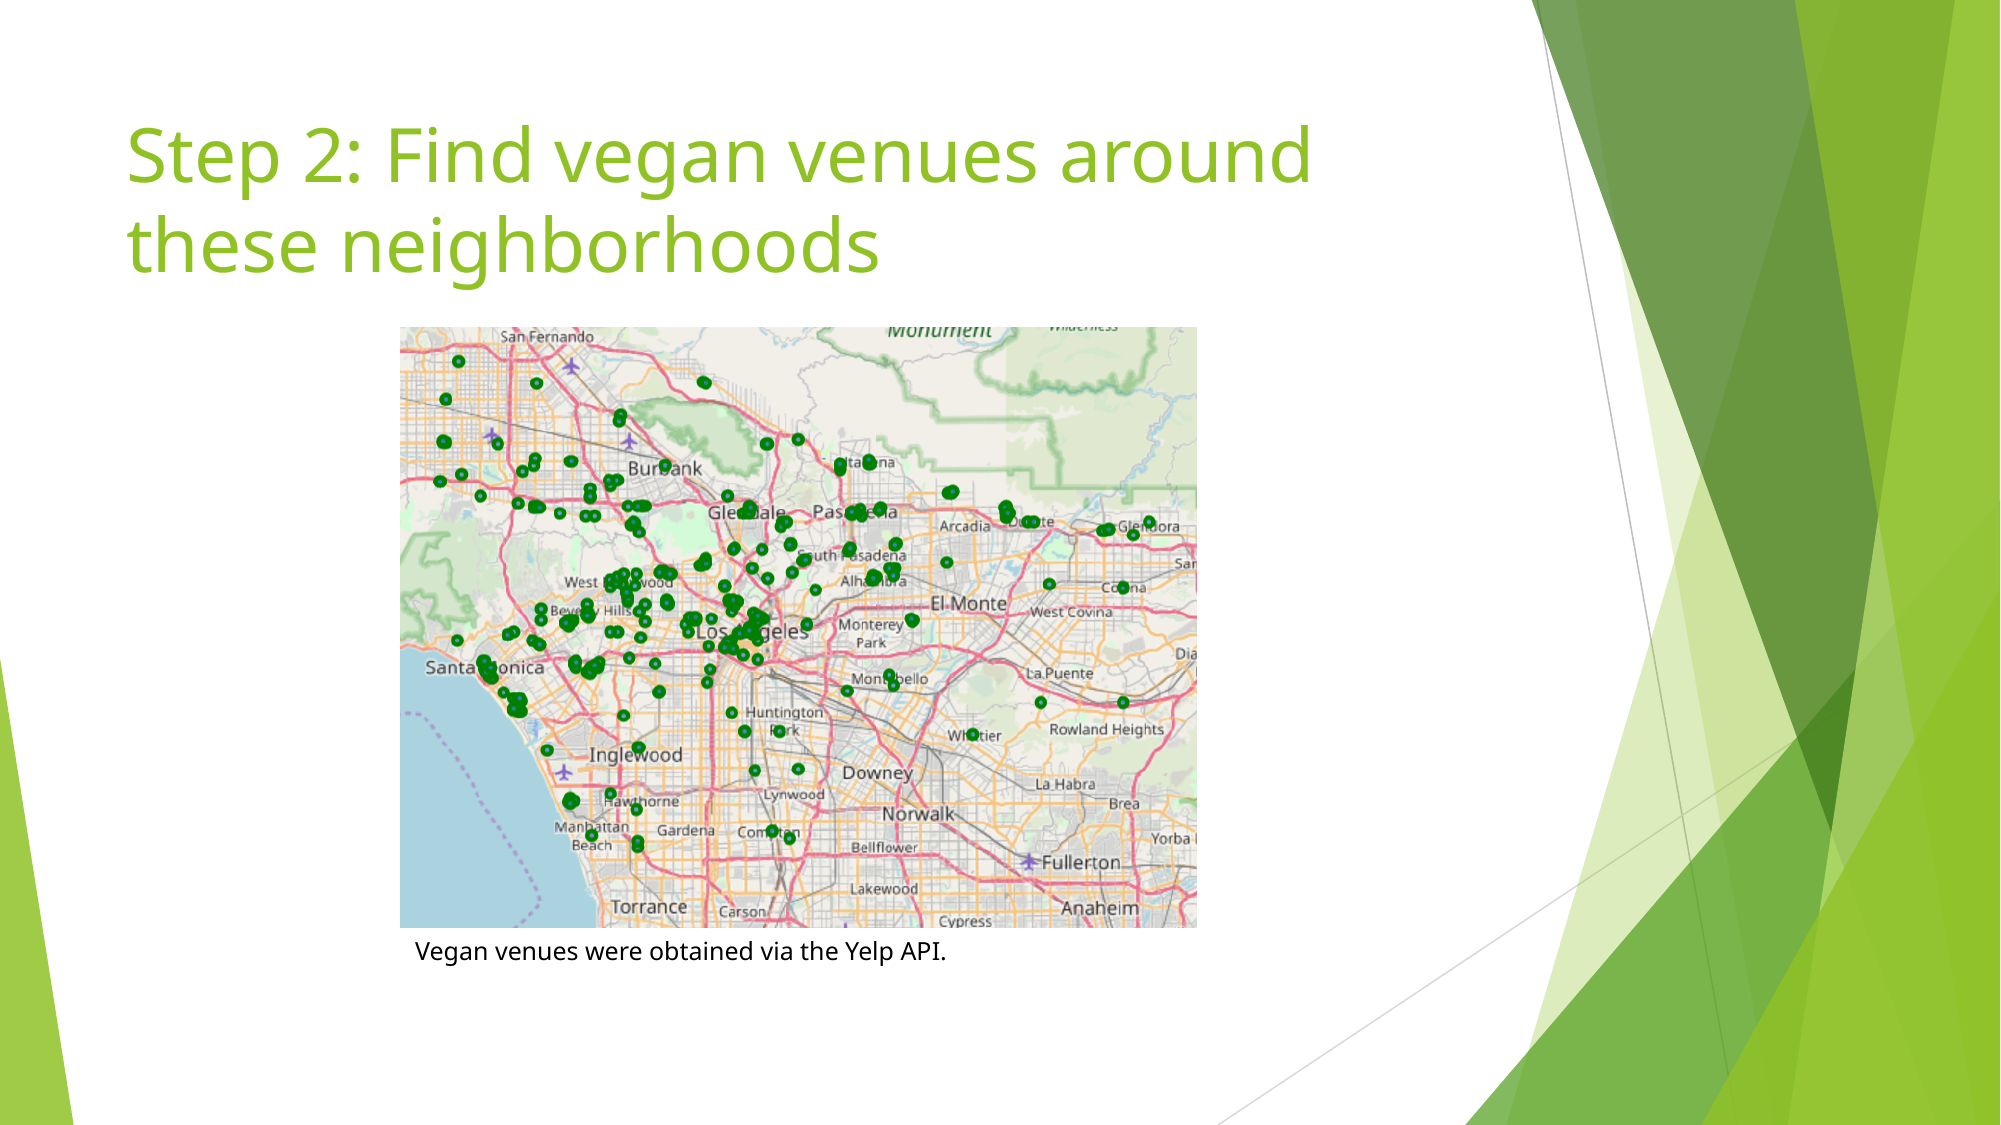

# Step 2: Find vegan venues around these neighborhoods
Vegan venues were obtained via the Yelp API.